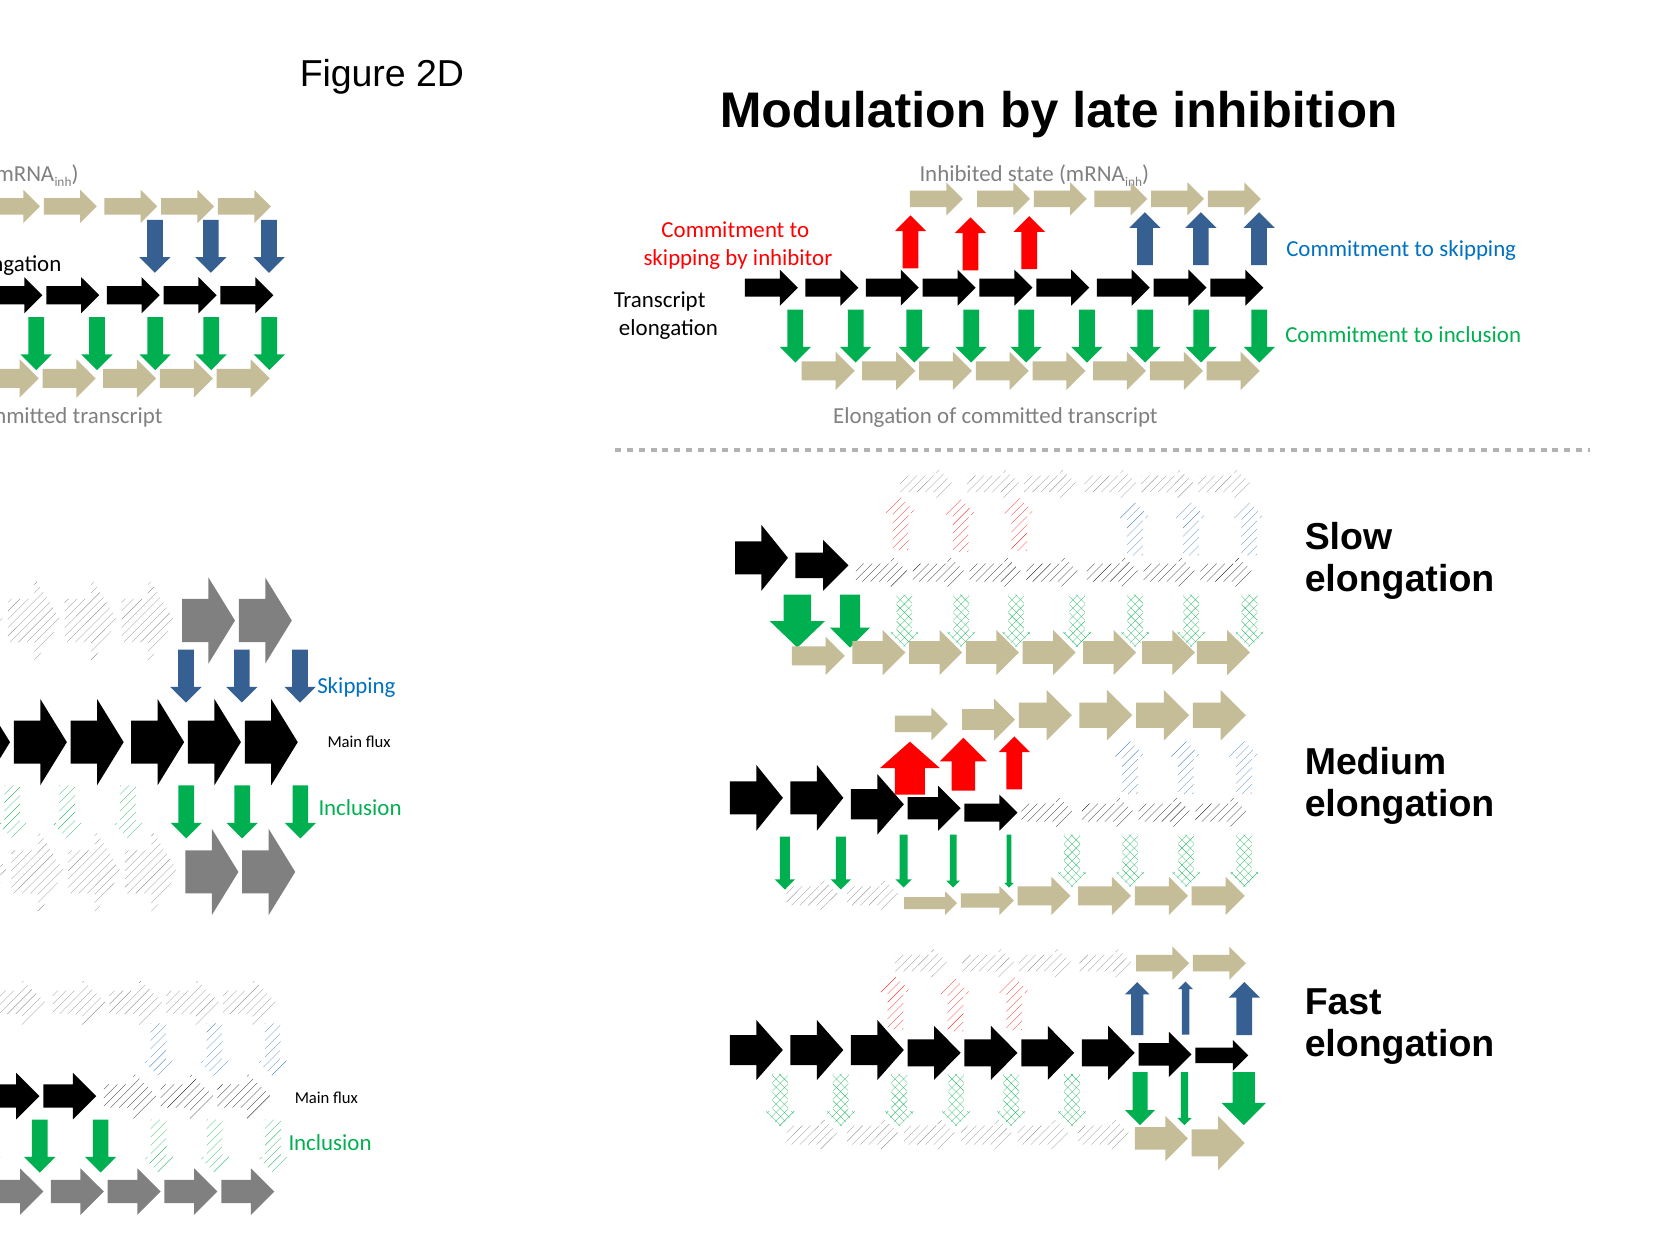

Figure 2D
Modulation by late inhibition
Inhibited state (mRNAinh)
Inhibited state (mRNAinh)
Commitment to
skipping by inhibitor
Commitment to skipping
Transcript elongation
Transcript
 elongation
Commitment to inclusion
Elongation of committed transcript
Elongation of committed transcript
Slow elongation
Skipping
Main flux
Medium elongation
Inclusion
Fast elongation
Main flux
Inclusion